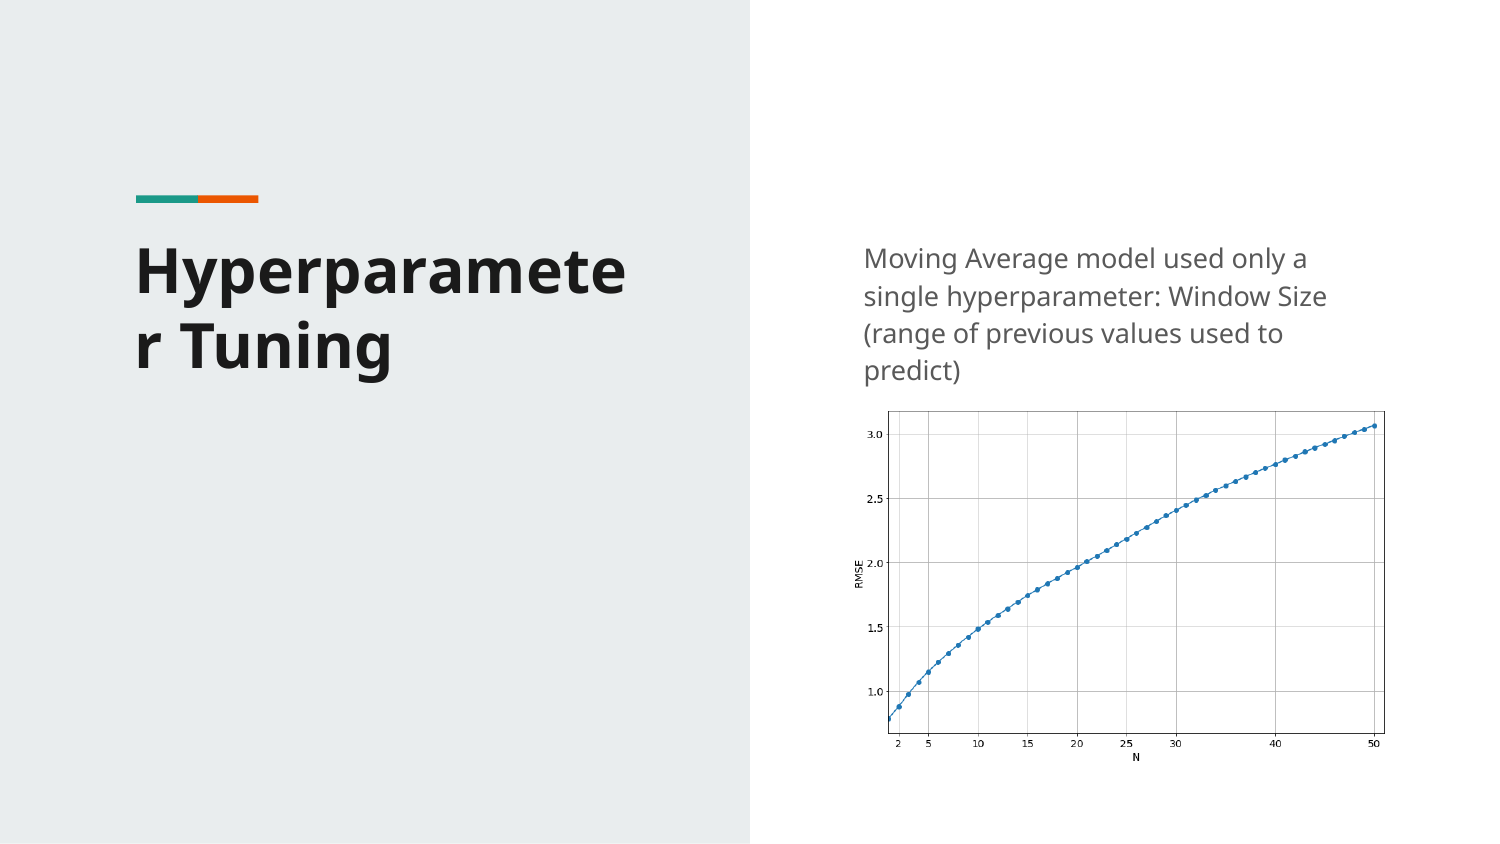

Hyperparameter Tuning
# 1
Moving Average model used only a single hyperparameter: Window Size (range of previous values used to predict)